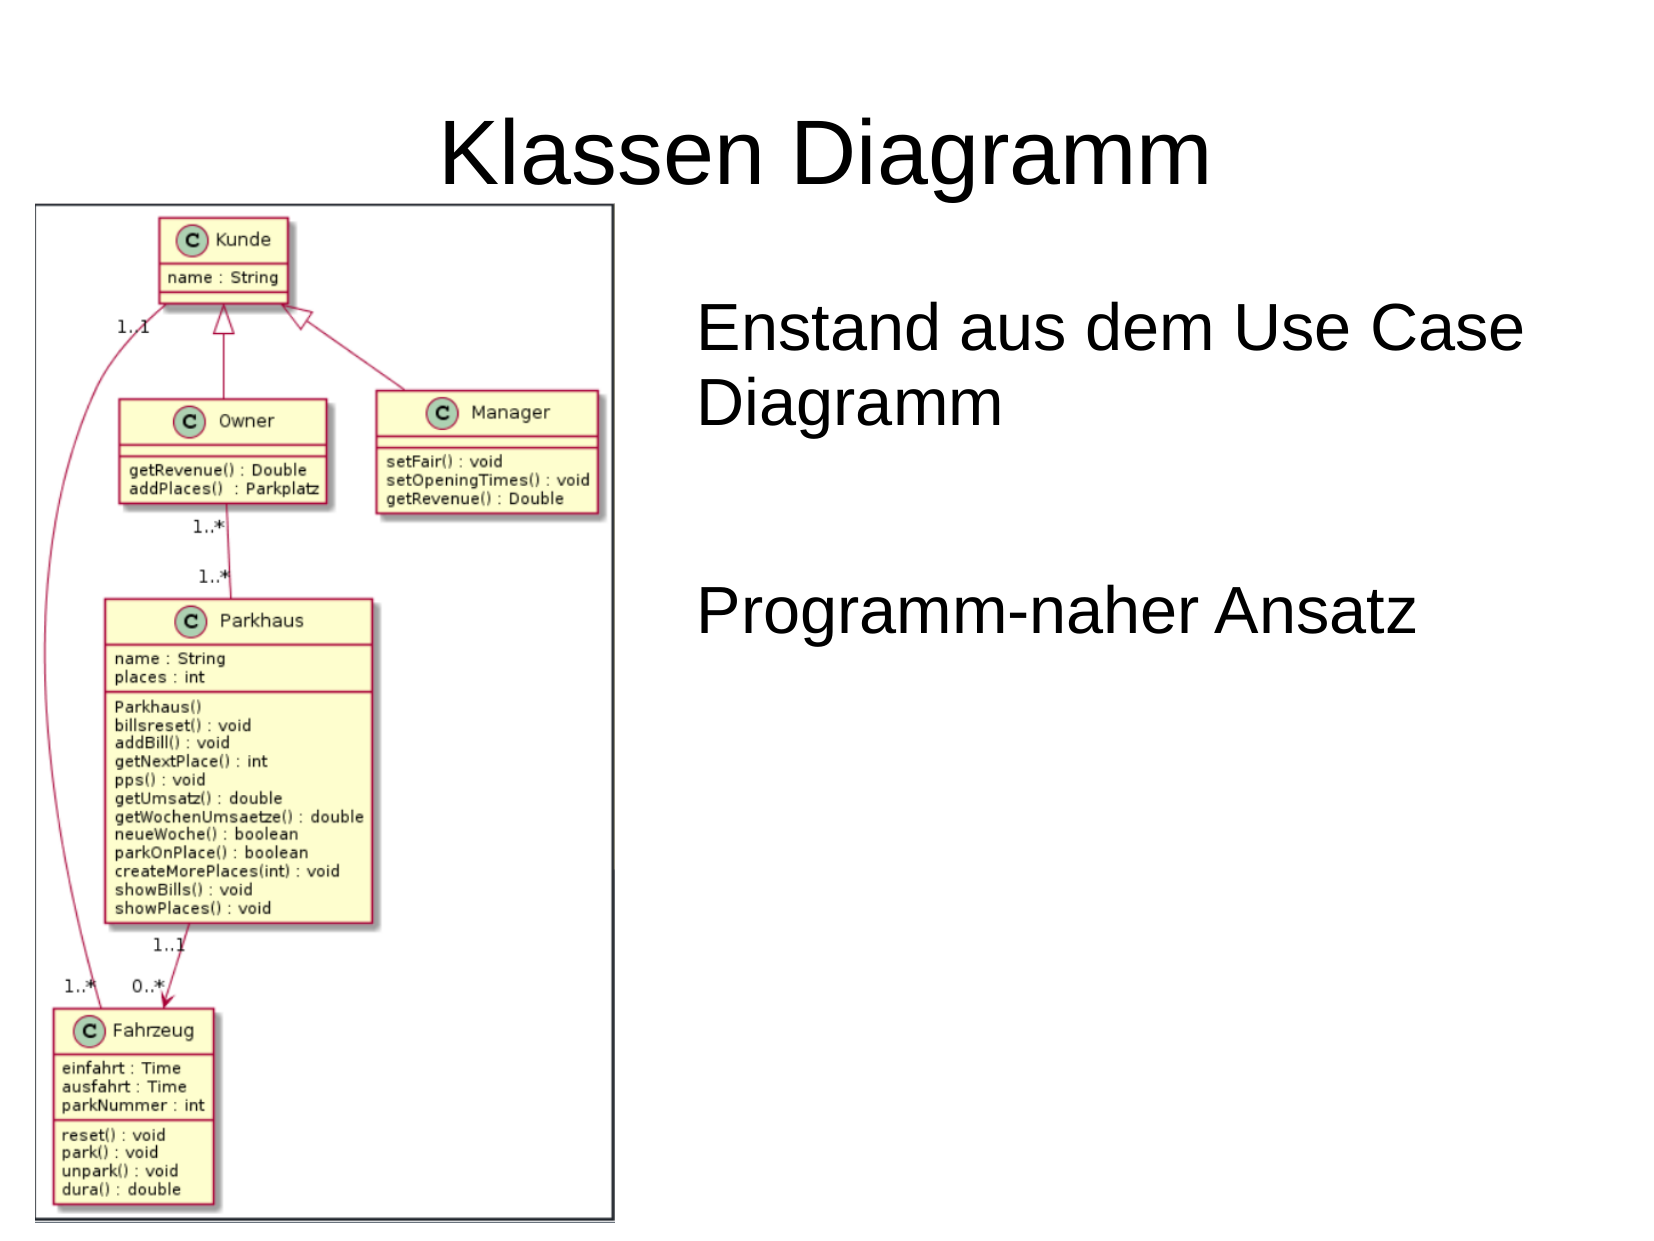

# Klassen Diagramm
Enstand aus dem Use Case Diagramm
Programm-naher Ansatz